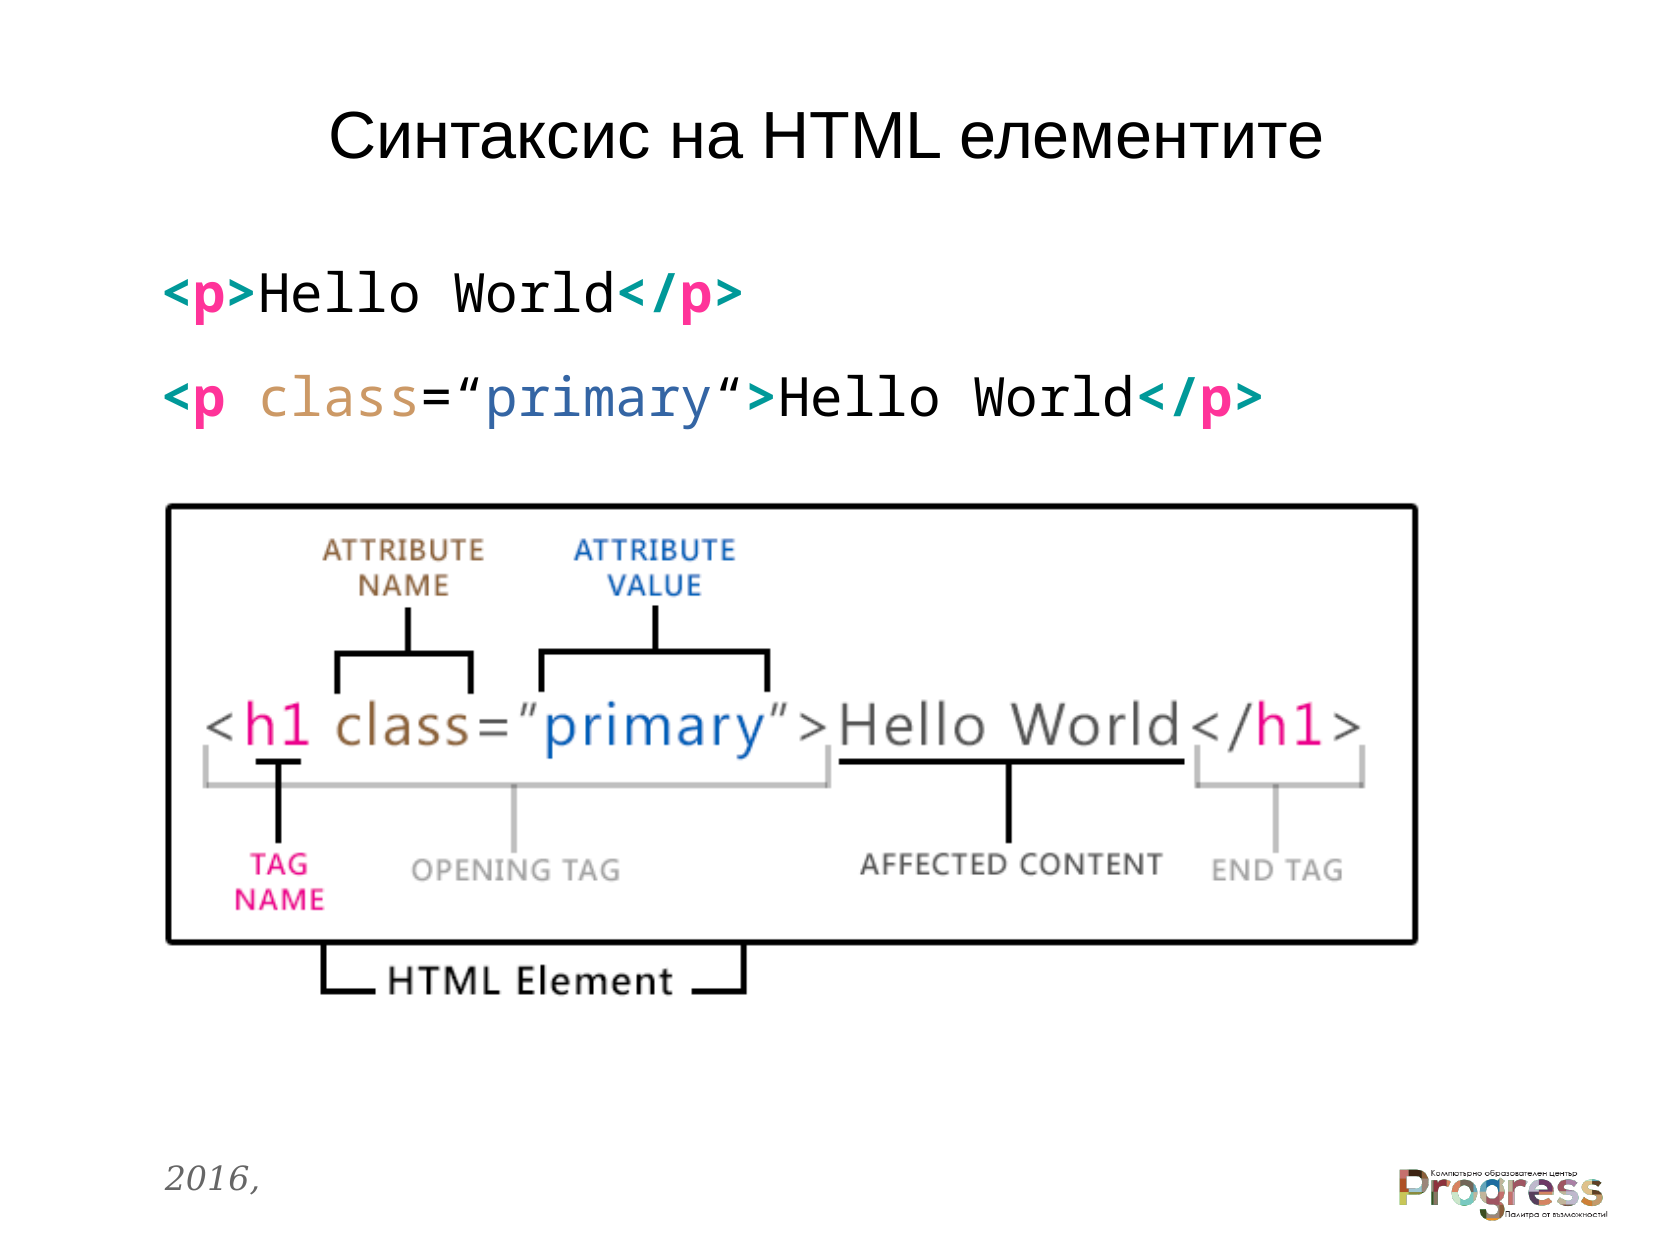

# Синтаксис на HTML елементите
<p>Hello World</p>
<p class=“primary“>Hello World</p>
2016,